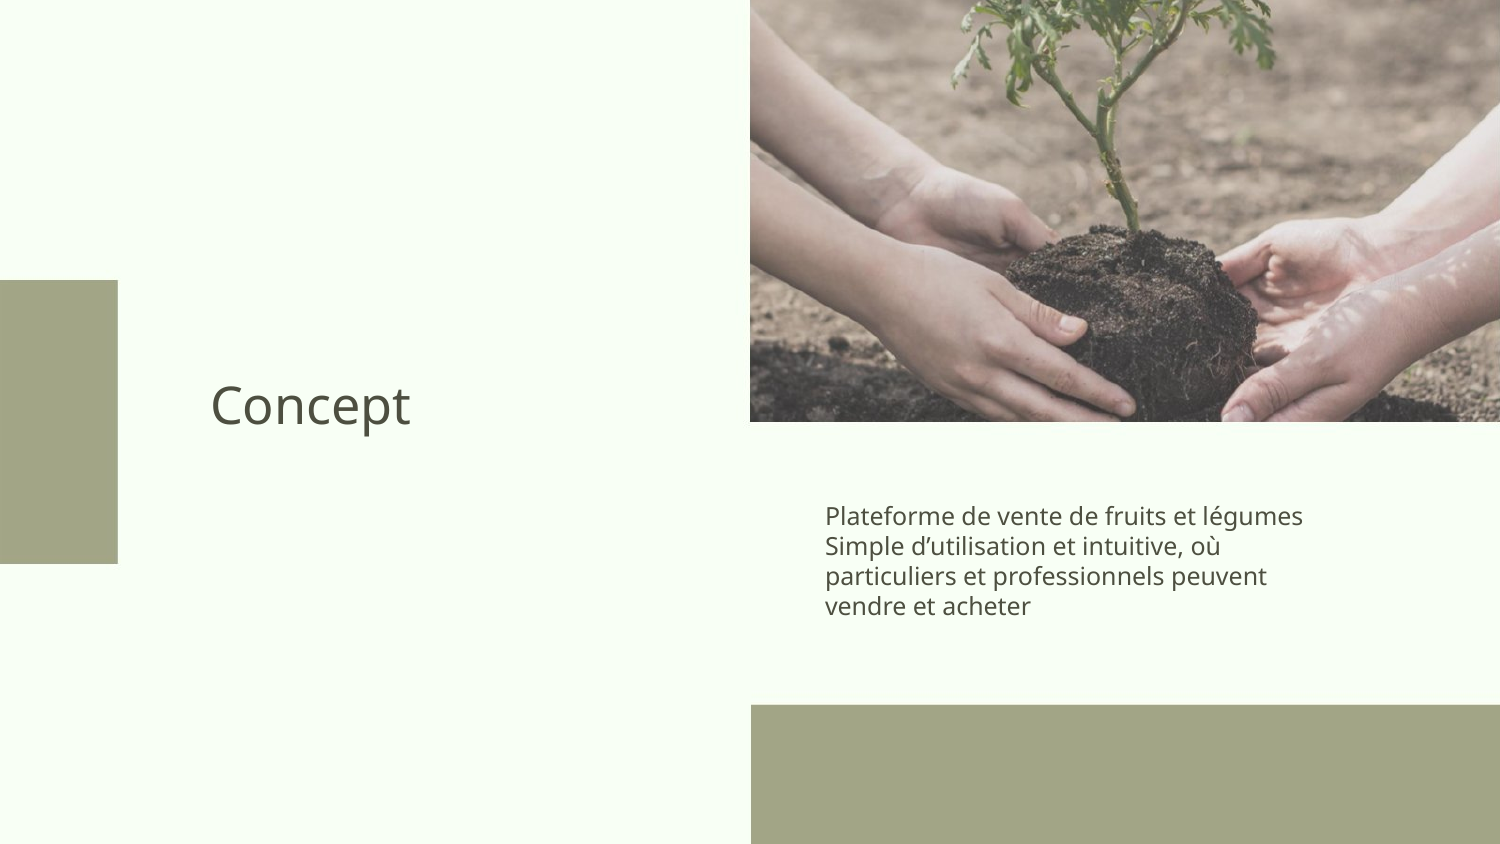

# Concept
Plateforme de vente de fruits et légumes
Simple d’utilisation et intuitive, où particuliers et professionnels peuvent vendre et acheter